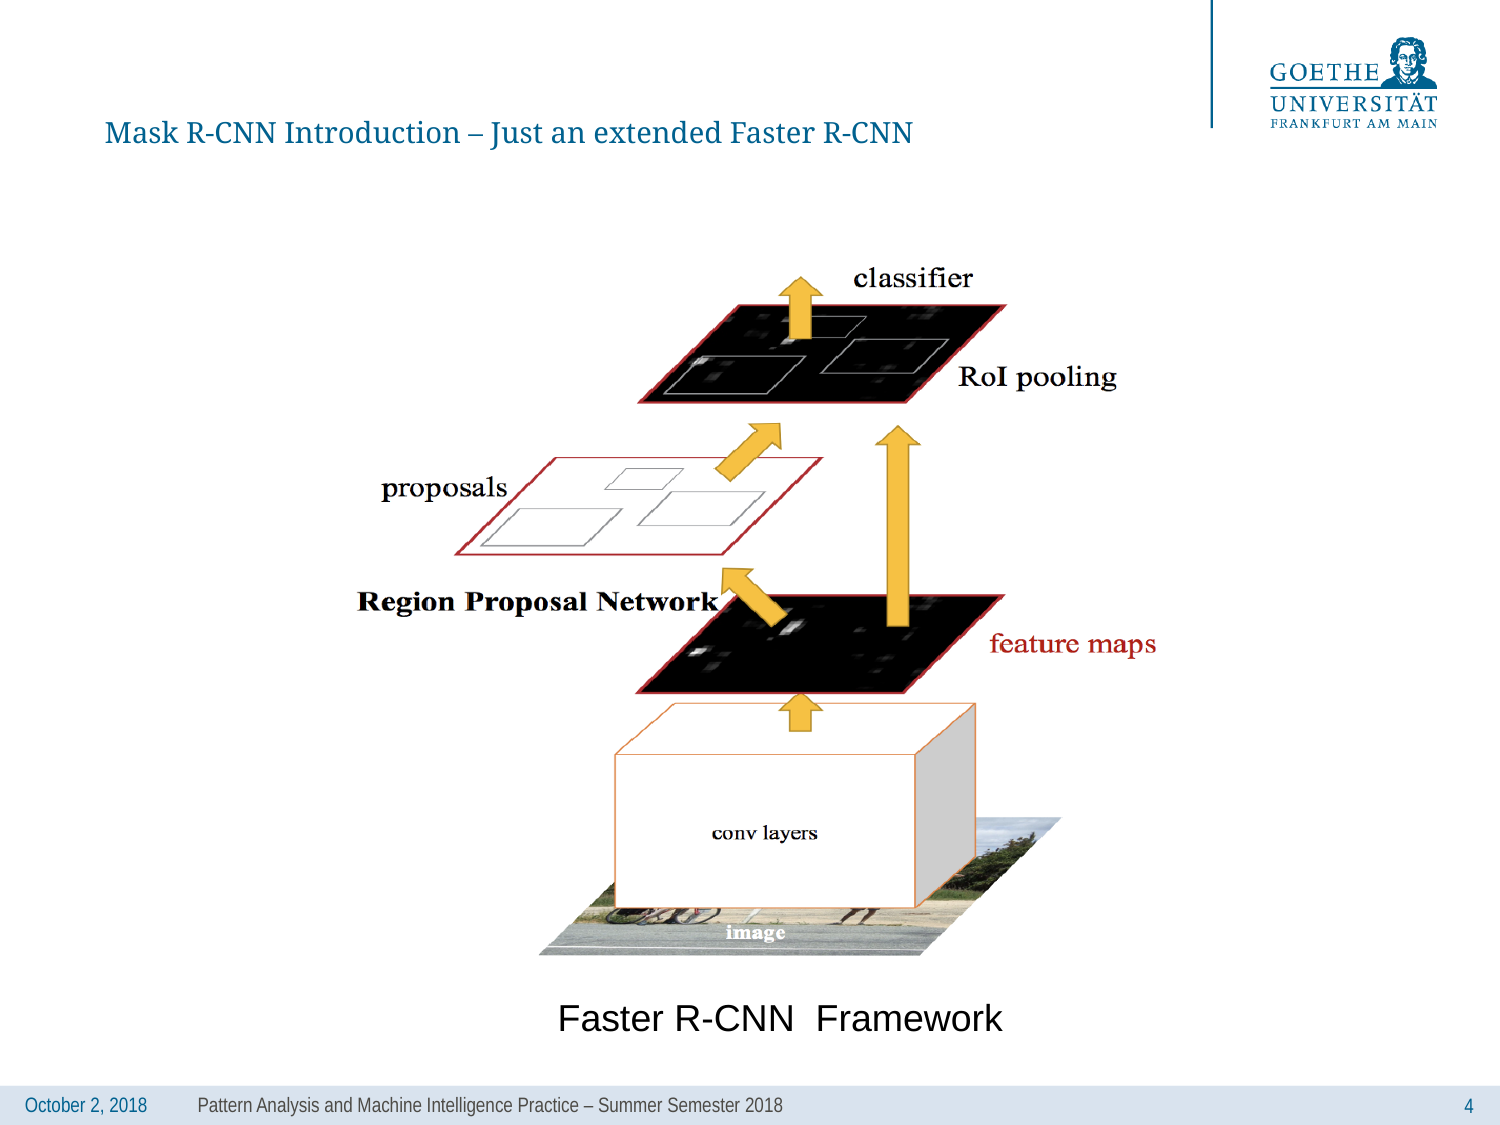

Mask R-CNN Introduction – Just an extended Faster R-CNN
 Faster R-CNN Framework
Pattern Analysis and Machine Intelligence Practice – Summer Semester 2018